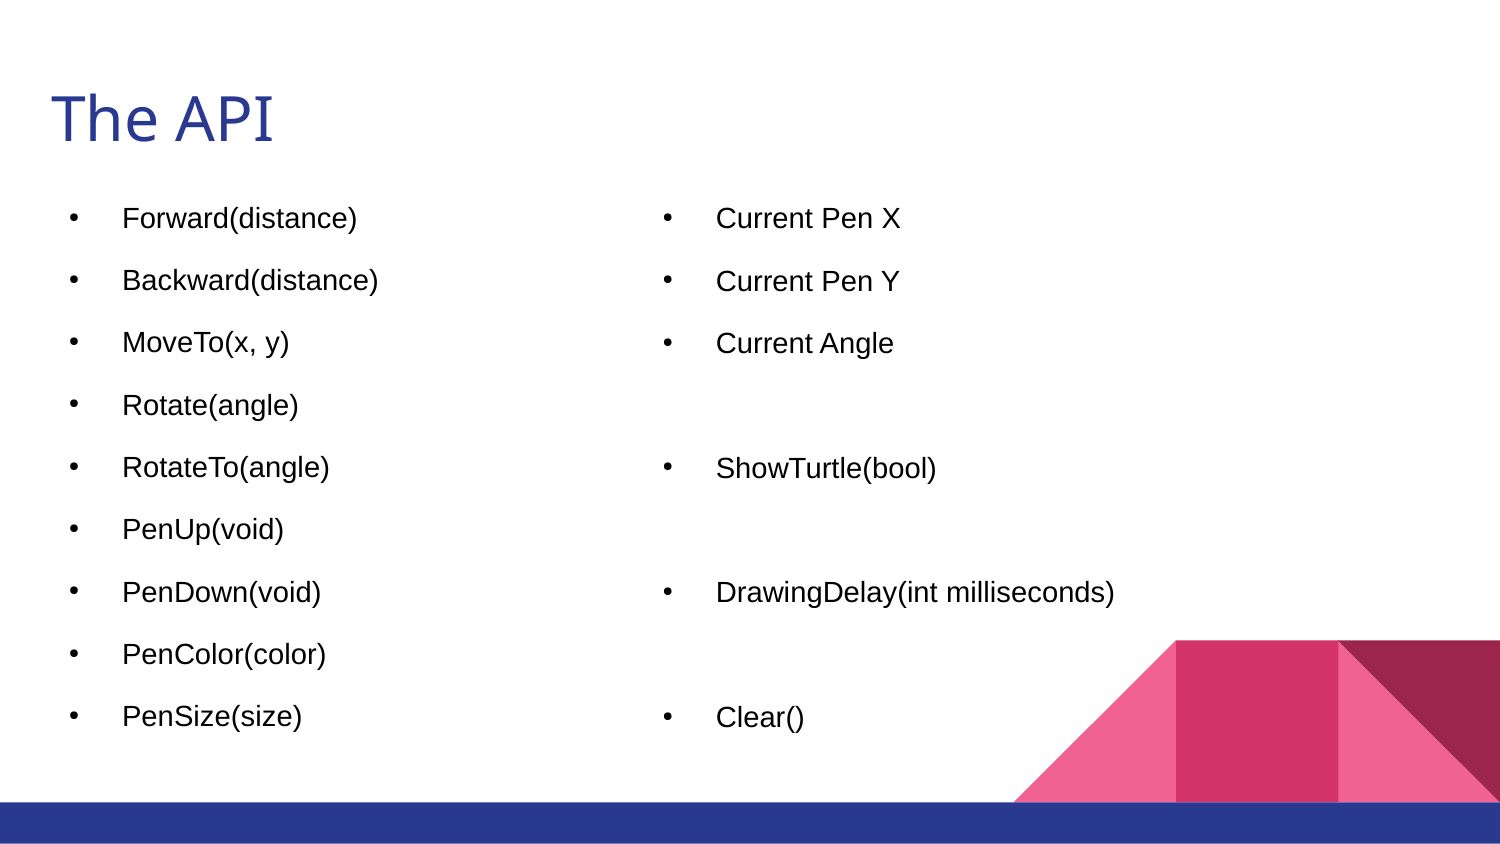

# The API
Forward(distance)
Backward(distance)
MoveTo(x, y)
Rotate(angle)
RotateTo(angle)
PenUp(void)
PenDown(void)
PenColor(color)
PenSize(size)
Current Pen X
Current Pen Y
Current Angle
ShowTurtle(bool)
DrawingDelay(int milliseconds)
Clear()